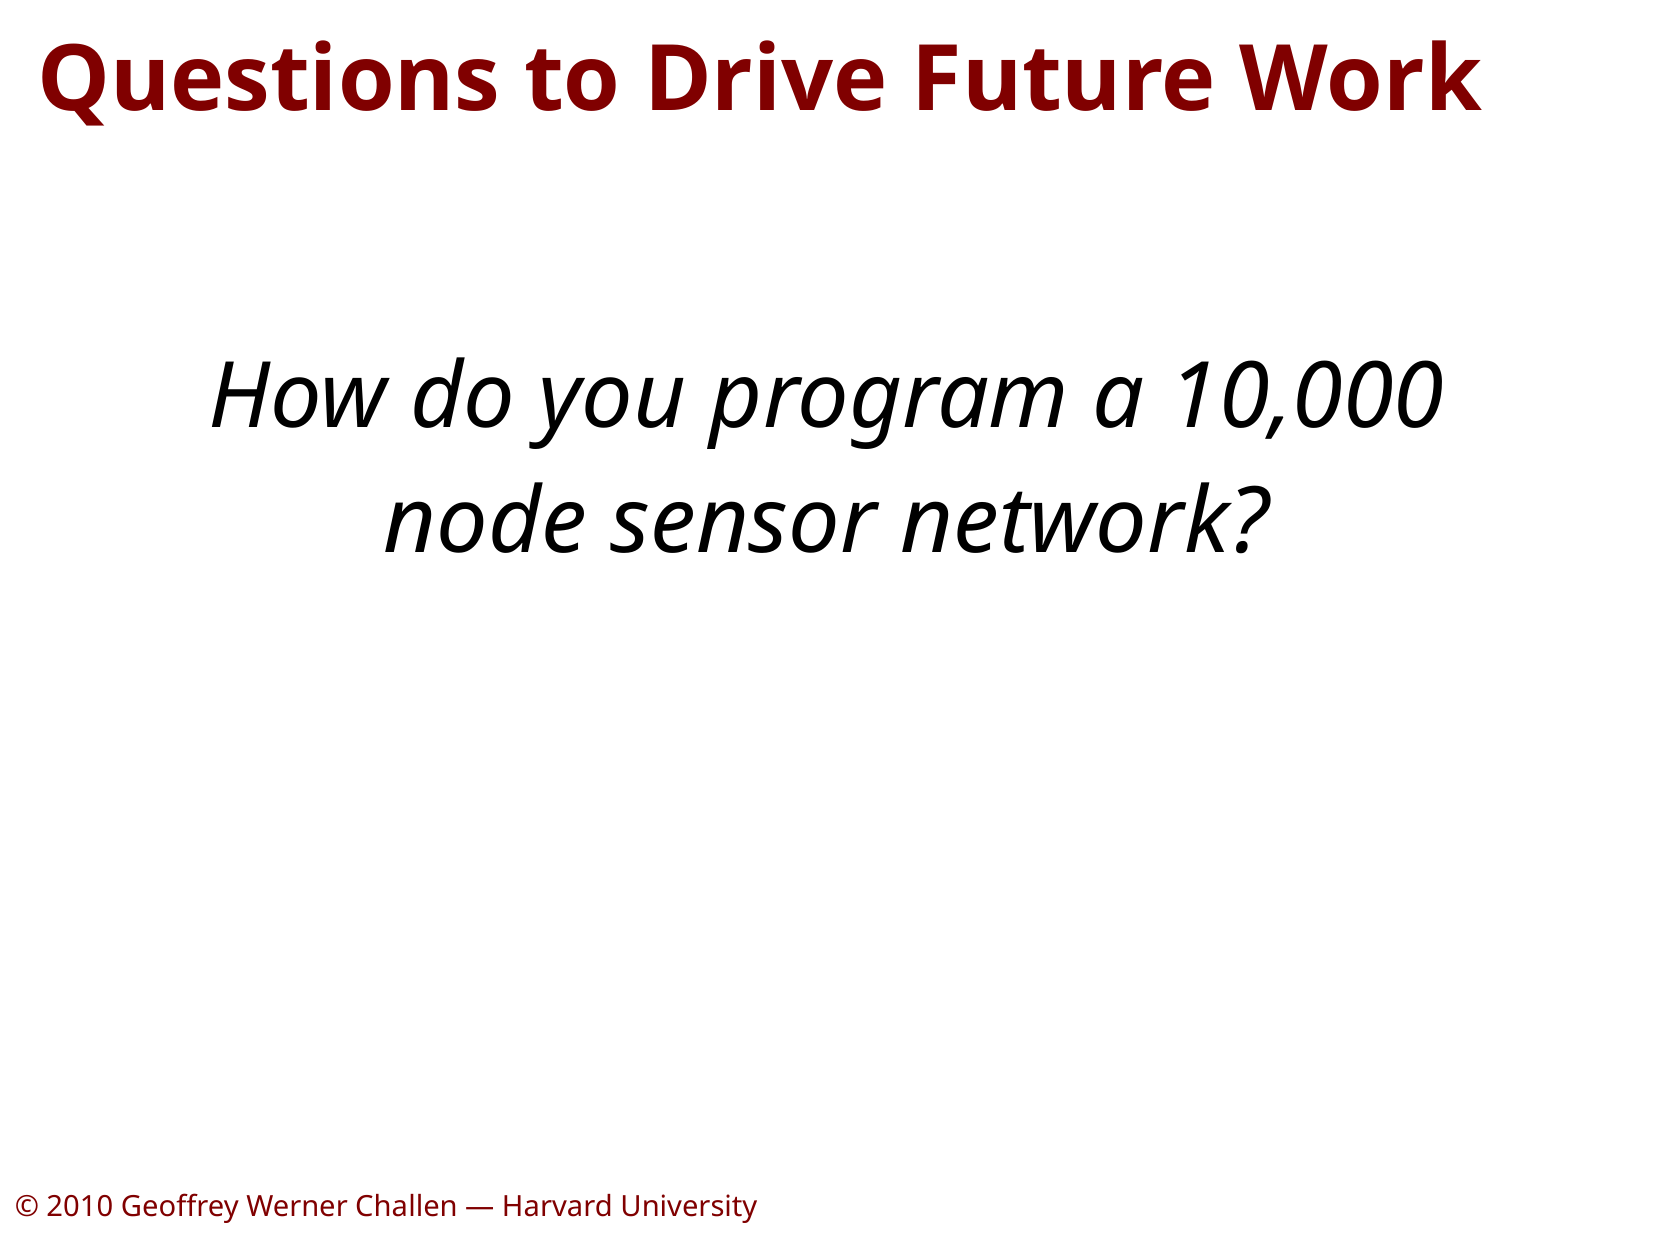

# Questions to Drive Future Work
How do you program a 10,000 node sensor network?